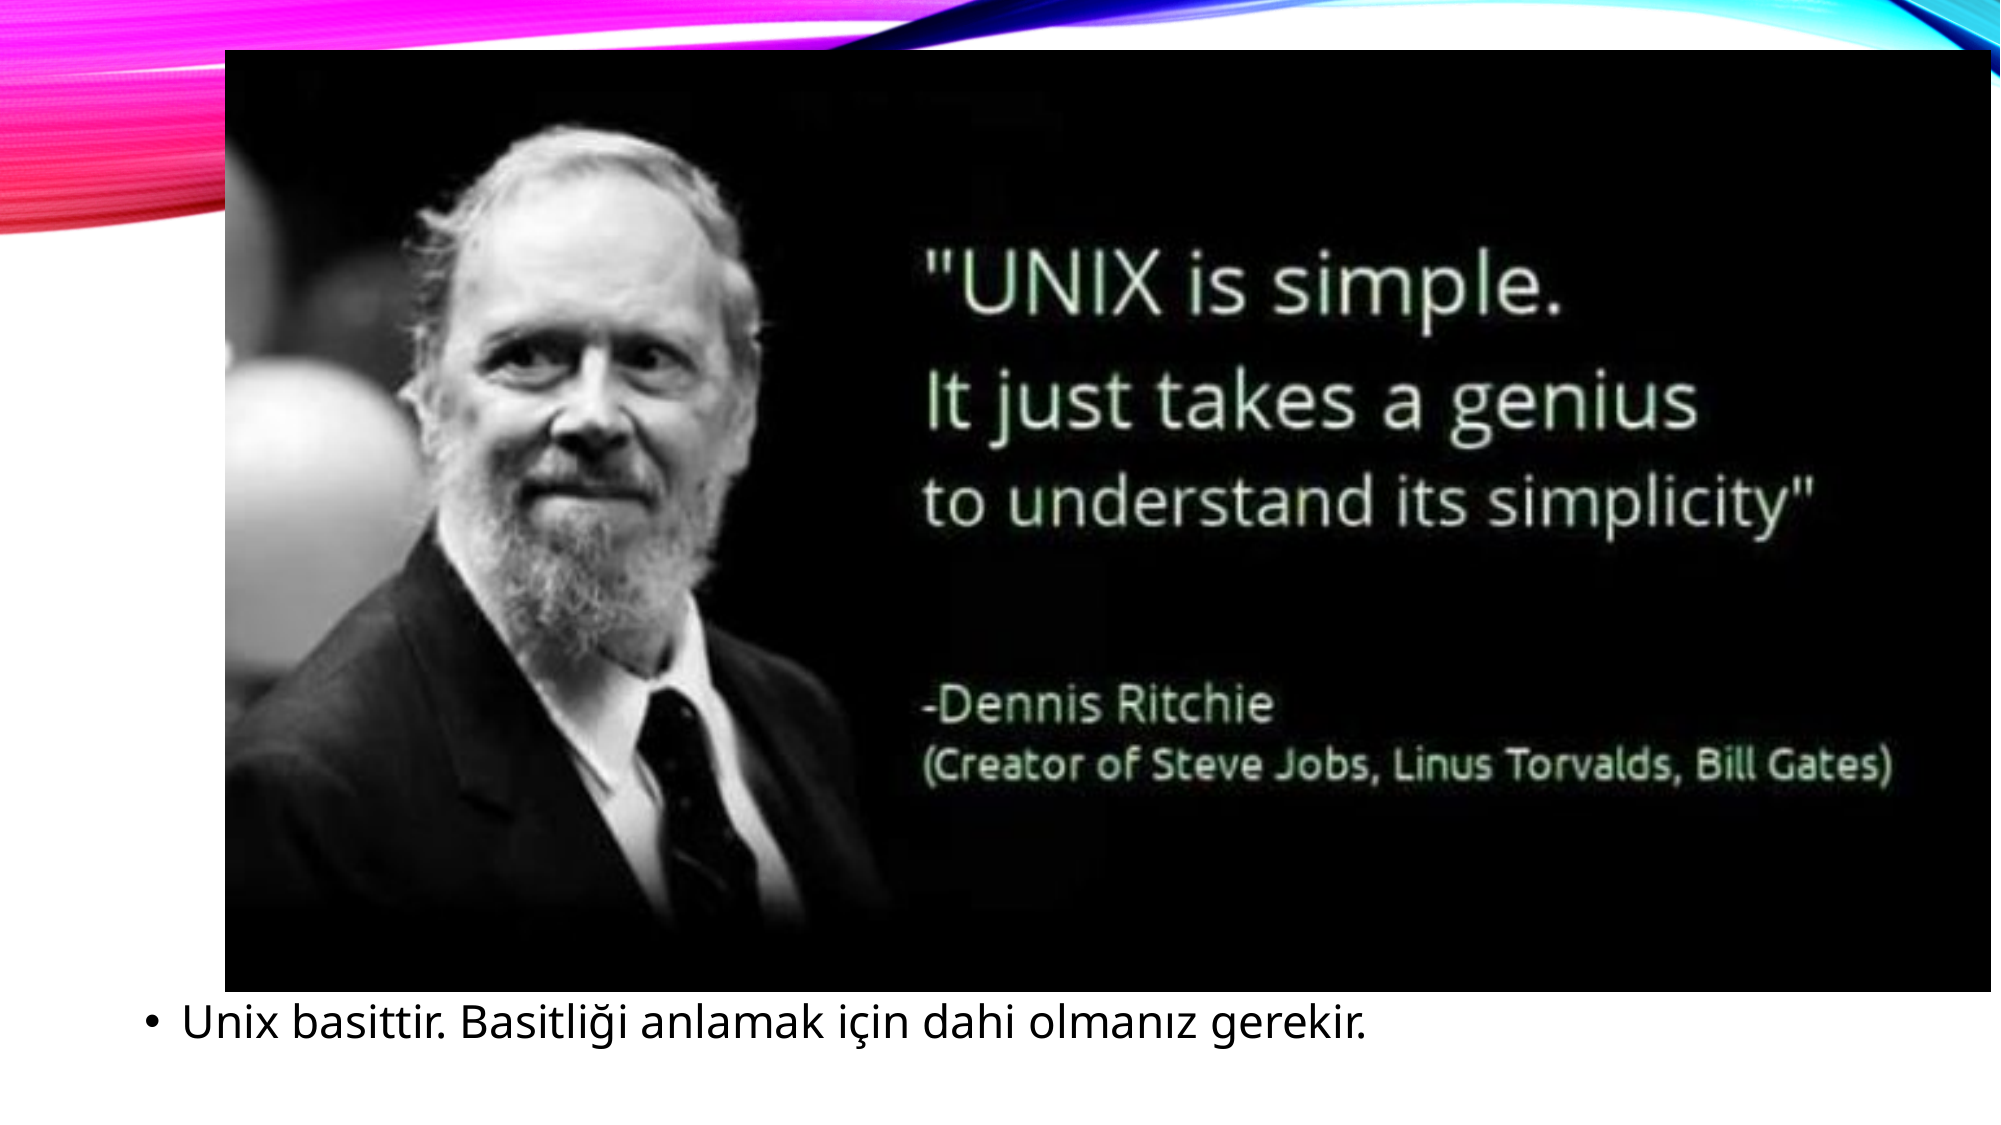

Unix basittir. Basitliği anlamak için dahi olmanız gerekir.